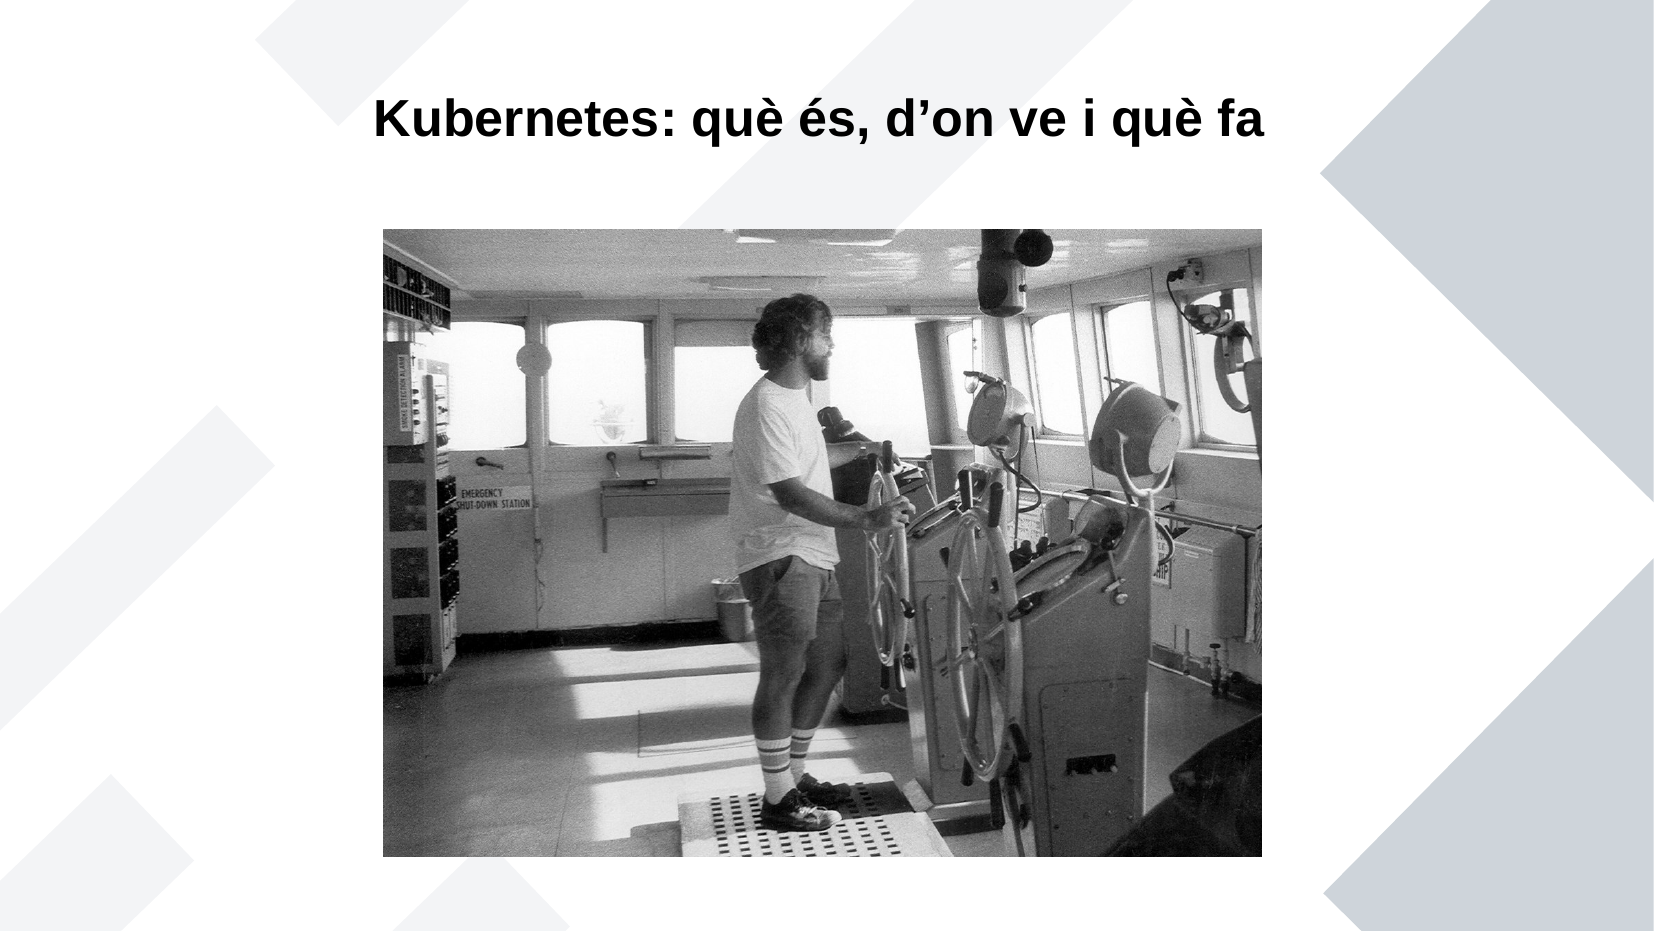

# Kubernetes: què és, d’on ve i què fa